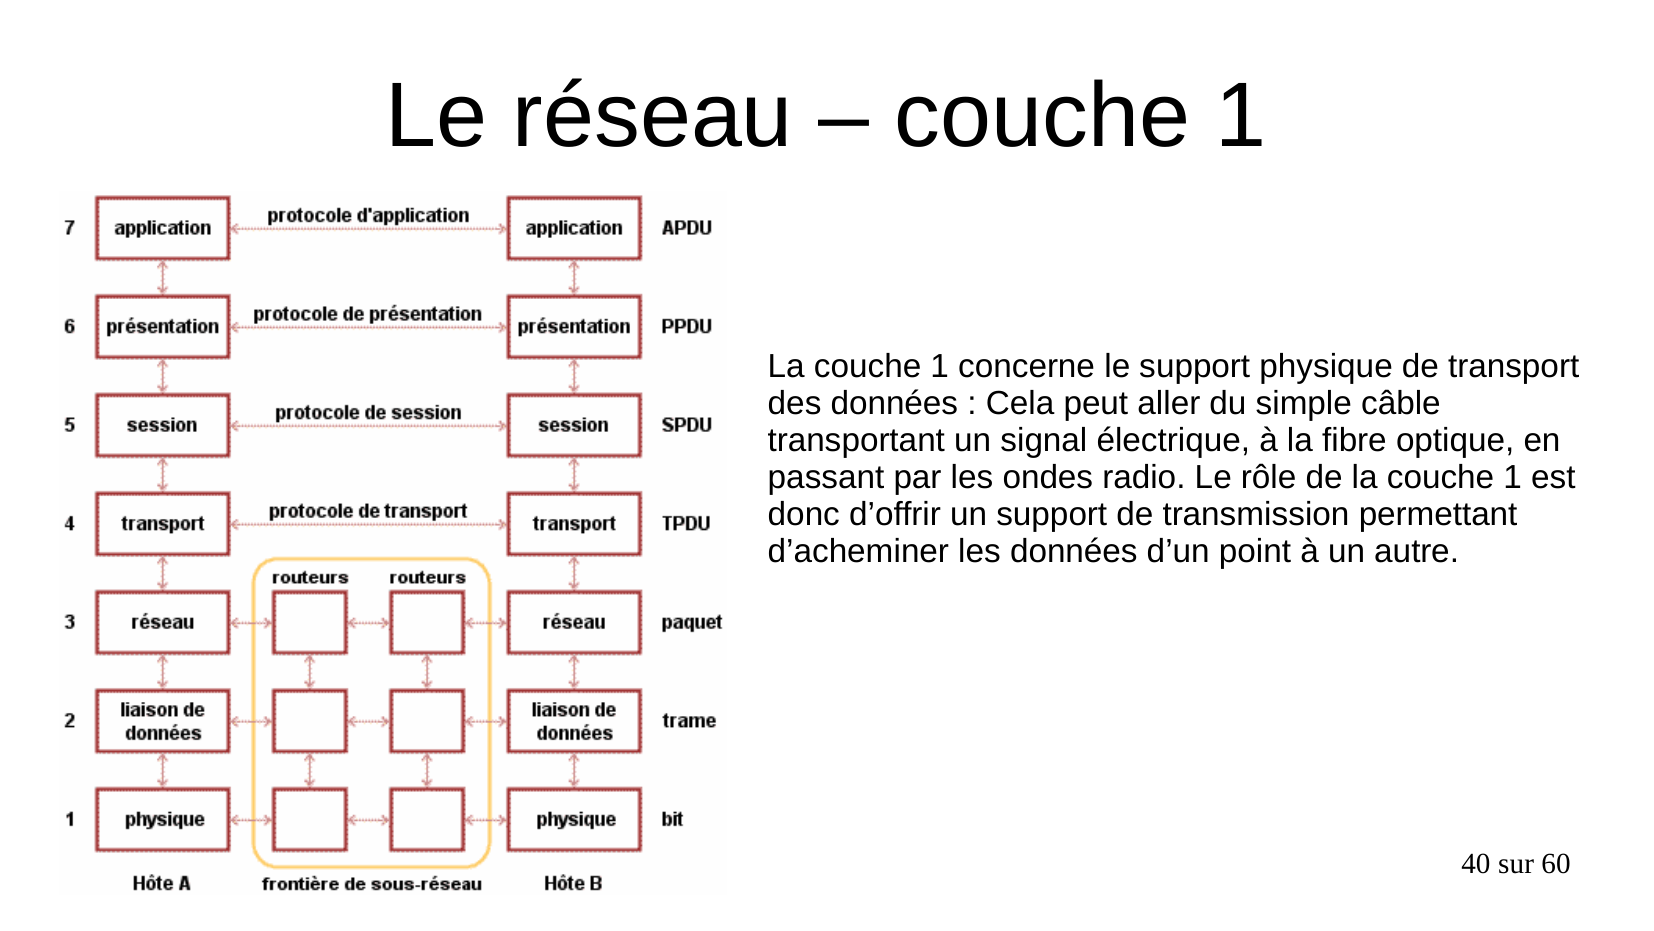

# Le réseau – couche 1
La couche 1 concerne le support physique de transport des données : Cela peut aller du simple câble transportant un signal électrique, à la fibre optique, en passant par les ondes radio. Le rôle de la couche 1 est donc d’offrir un support de transmission permettant d’acheminer les données d’un point à un autre.
40